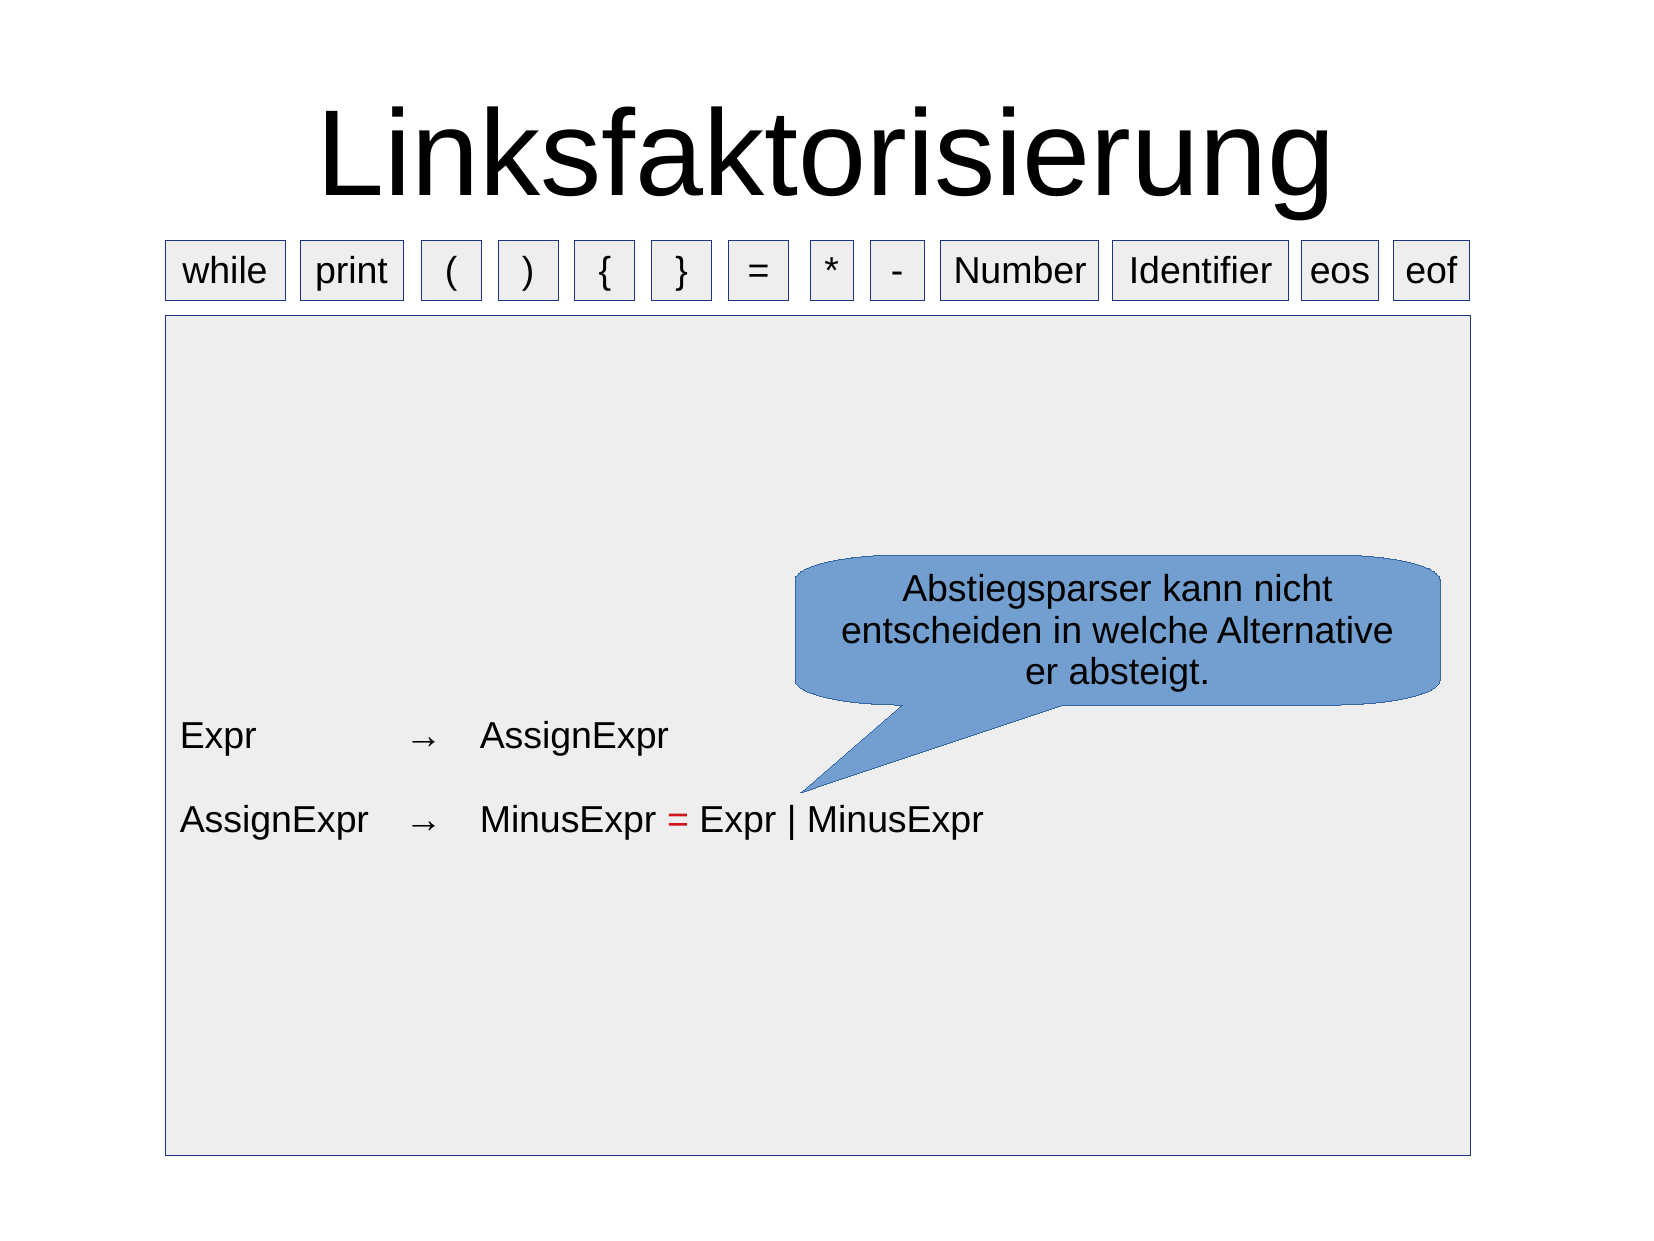

# Linksfaktorisierung
while
while
print
(
)
{
}
=
*
-
Number
Identifier
eos
eof
Expr		→	AssignExpr
AssignExpr	→	MinusExpr = Expr | MinusExpr
Abstiegsparser kann nicht
entscheiden in welche Alternative
er absteigt.